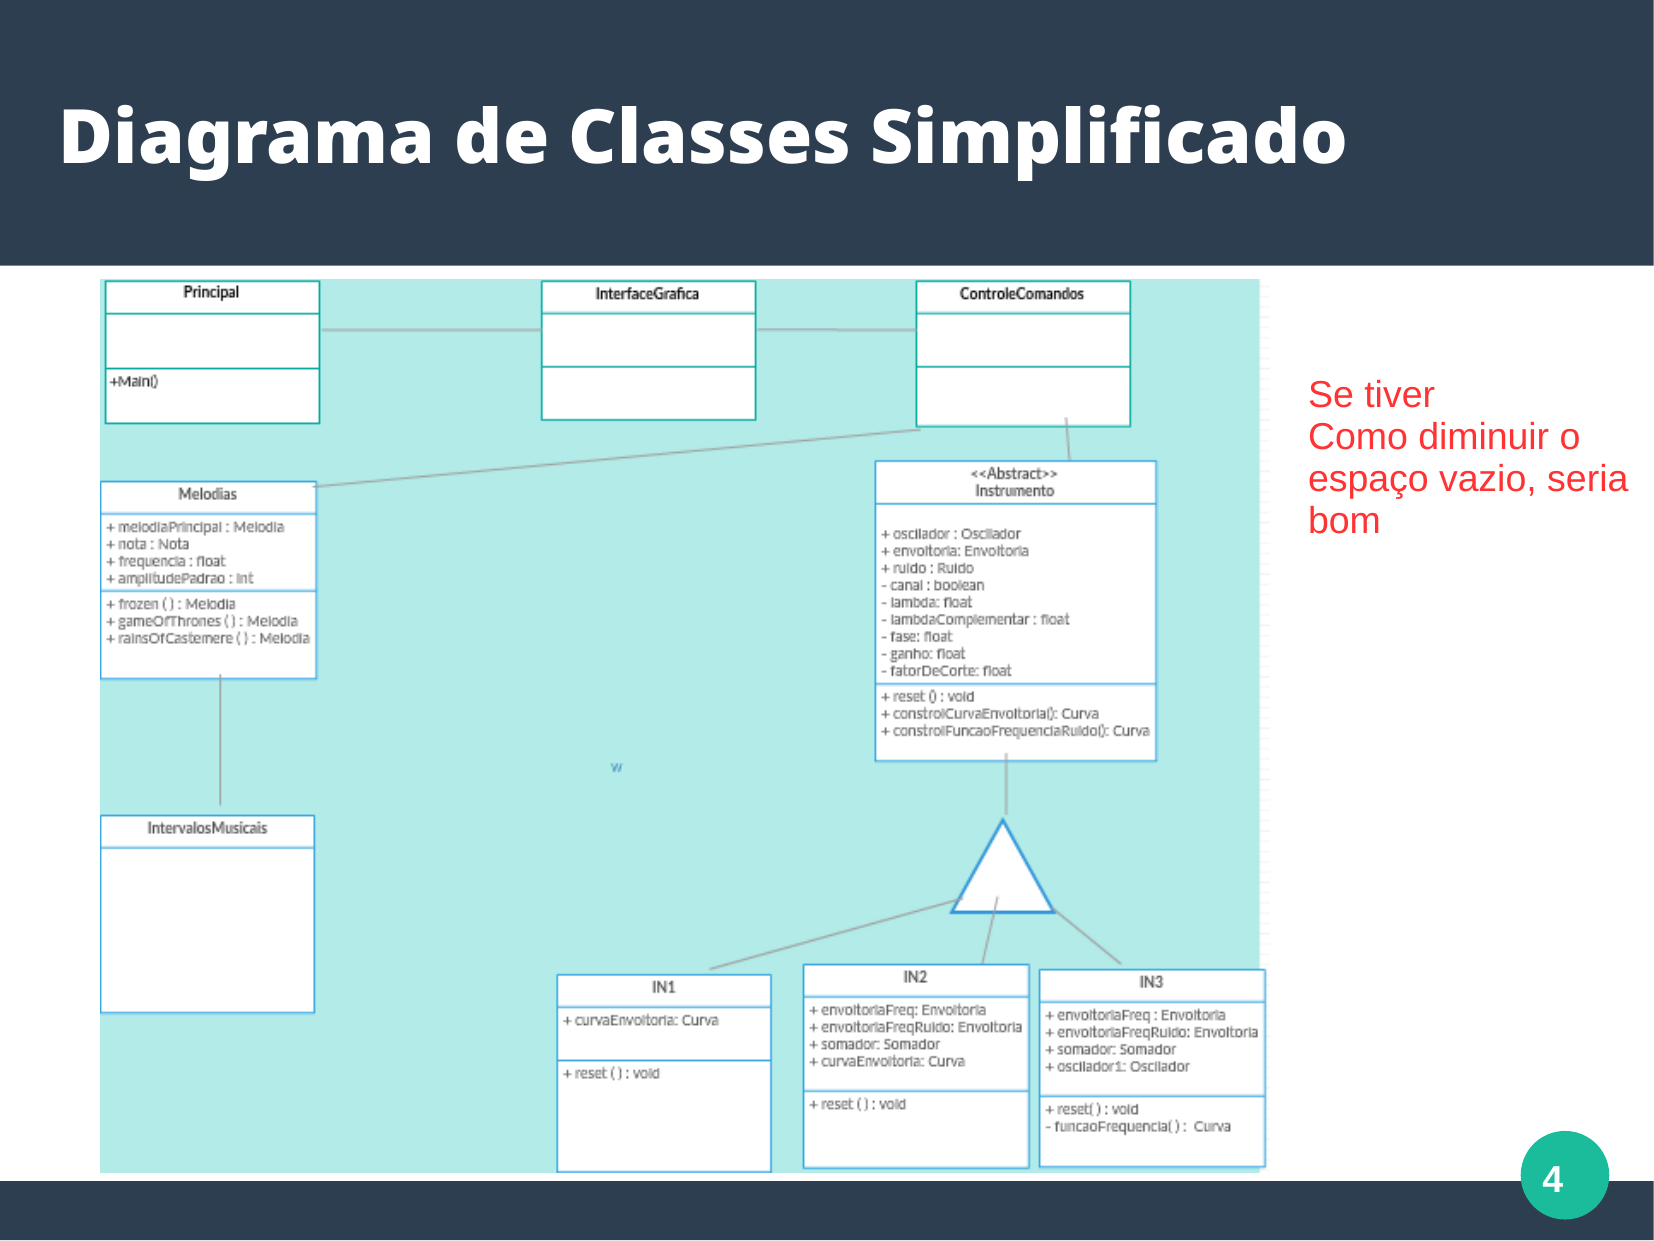

# Diagrama de Classes Simplificado
Se tiver
Como diminuir o espaço vazio, seria bom